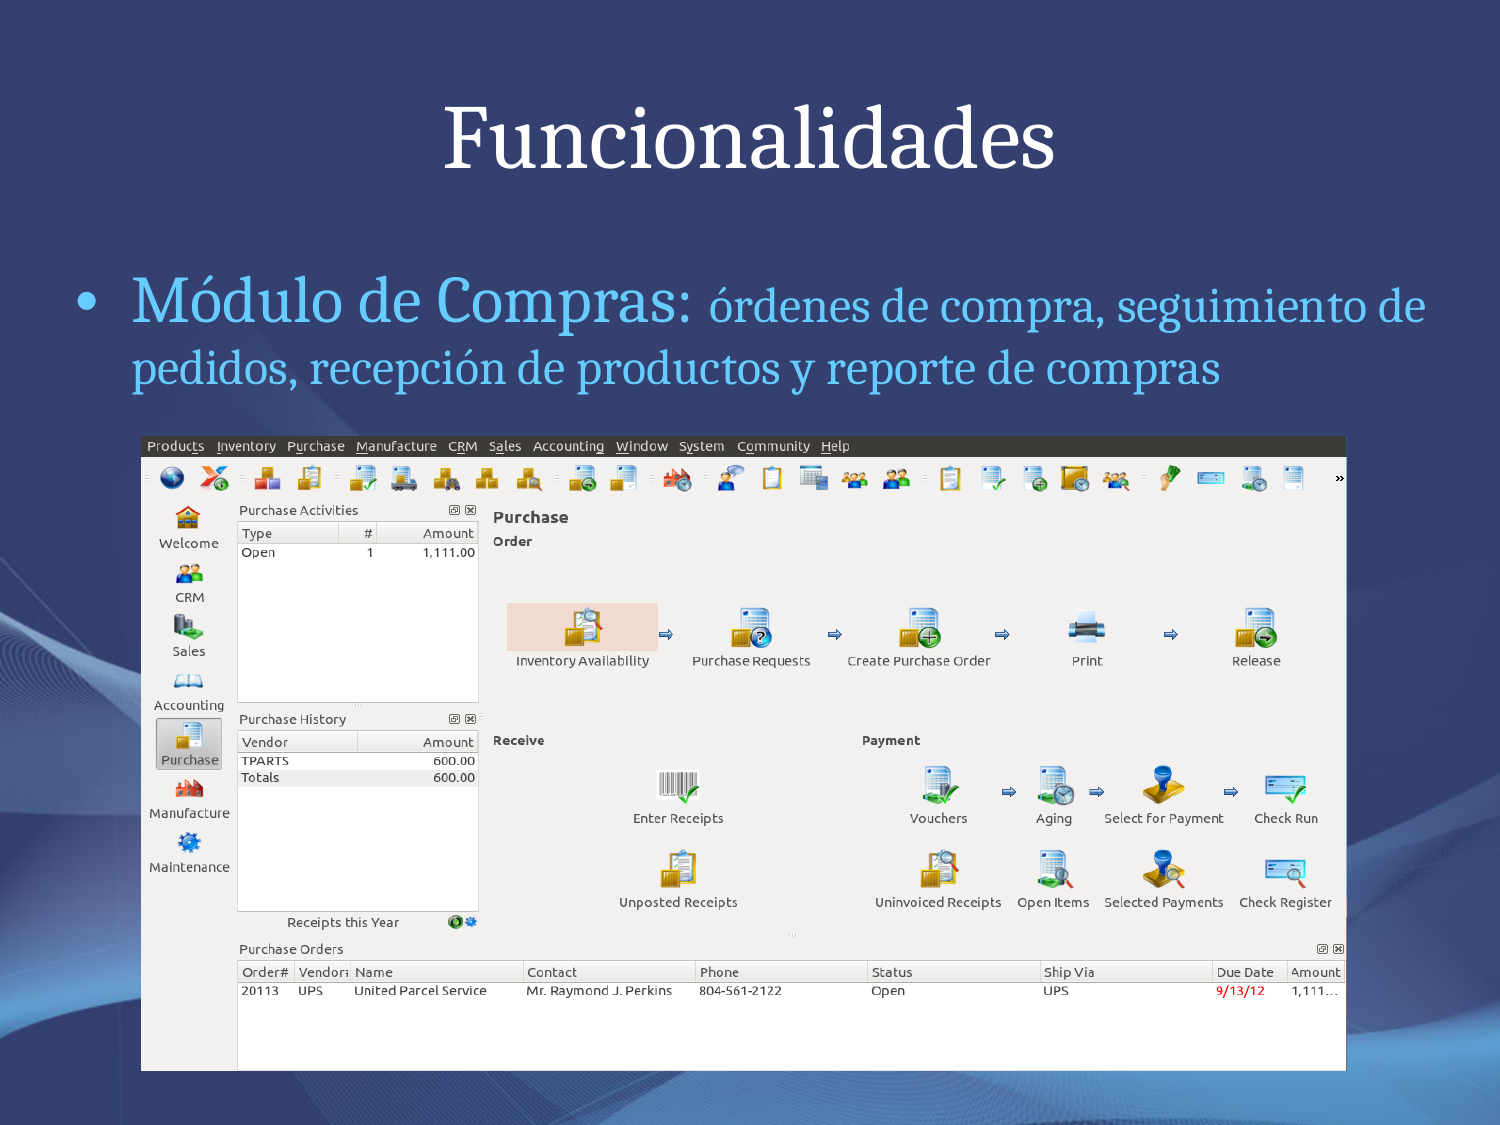

# Funcionalidades
Módulo de Compras: órdenes de compra, seguimiento de pedidos, recepción de productos y reporte de compras